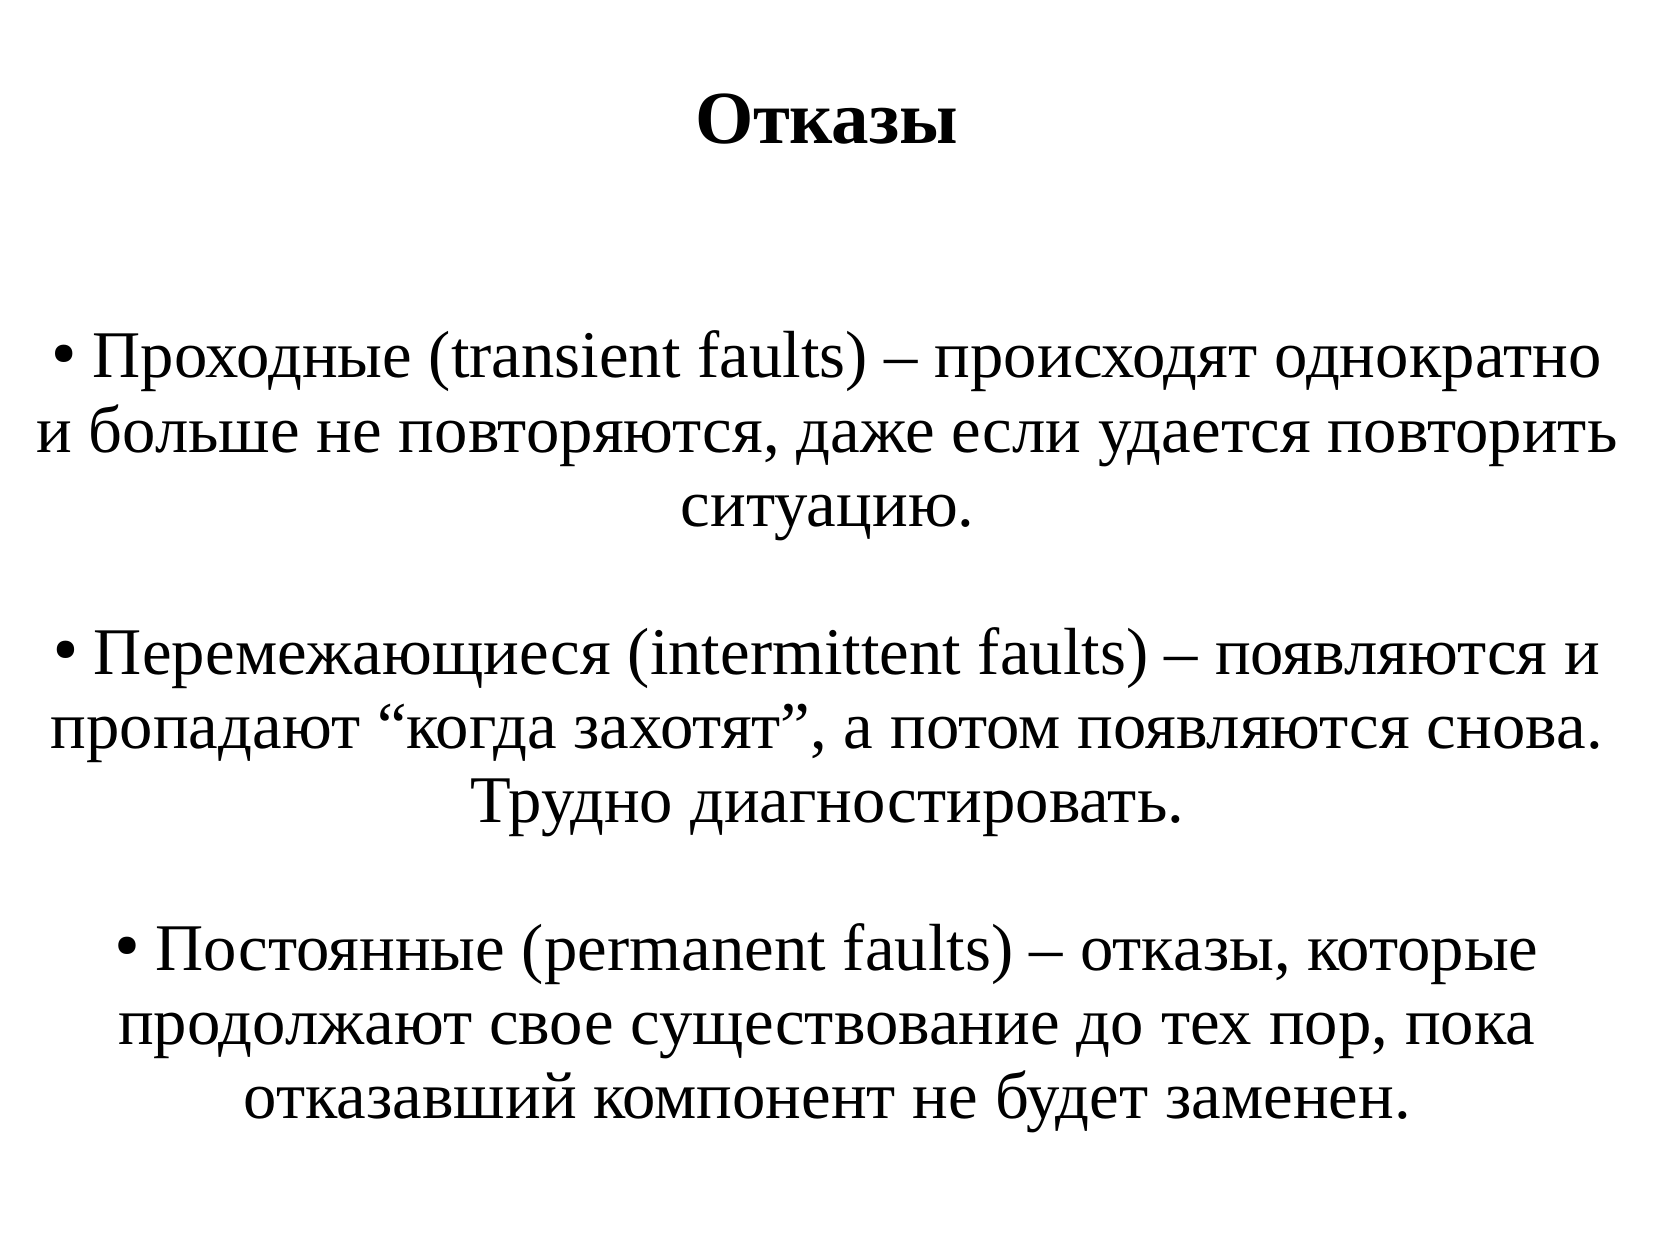

# Отказы
 Проходные (transient faults) – происходят однократно и больше не повторяются, даже если удается повторить ситуацию.
 Перемежающиеся (intermittent faults) – появляются и пропадают “когда захотят”, а потом появляются снова. Трудно диагностировать.
 Постоянные (permanent faults) – отказы, которые продолжают свое существование до тех пор, пока отказавший компонент не будет заменен.